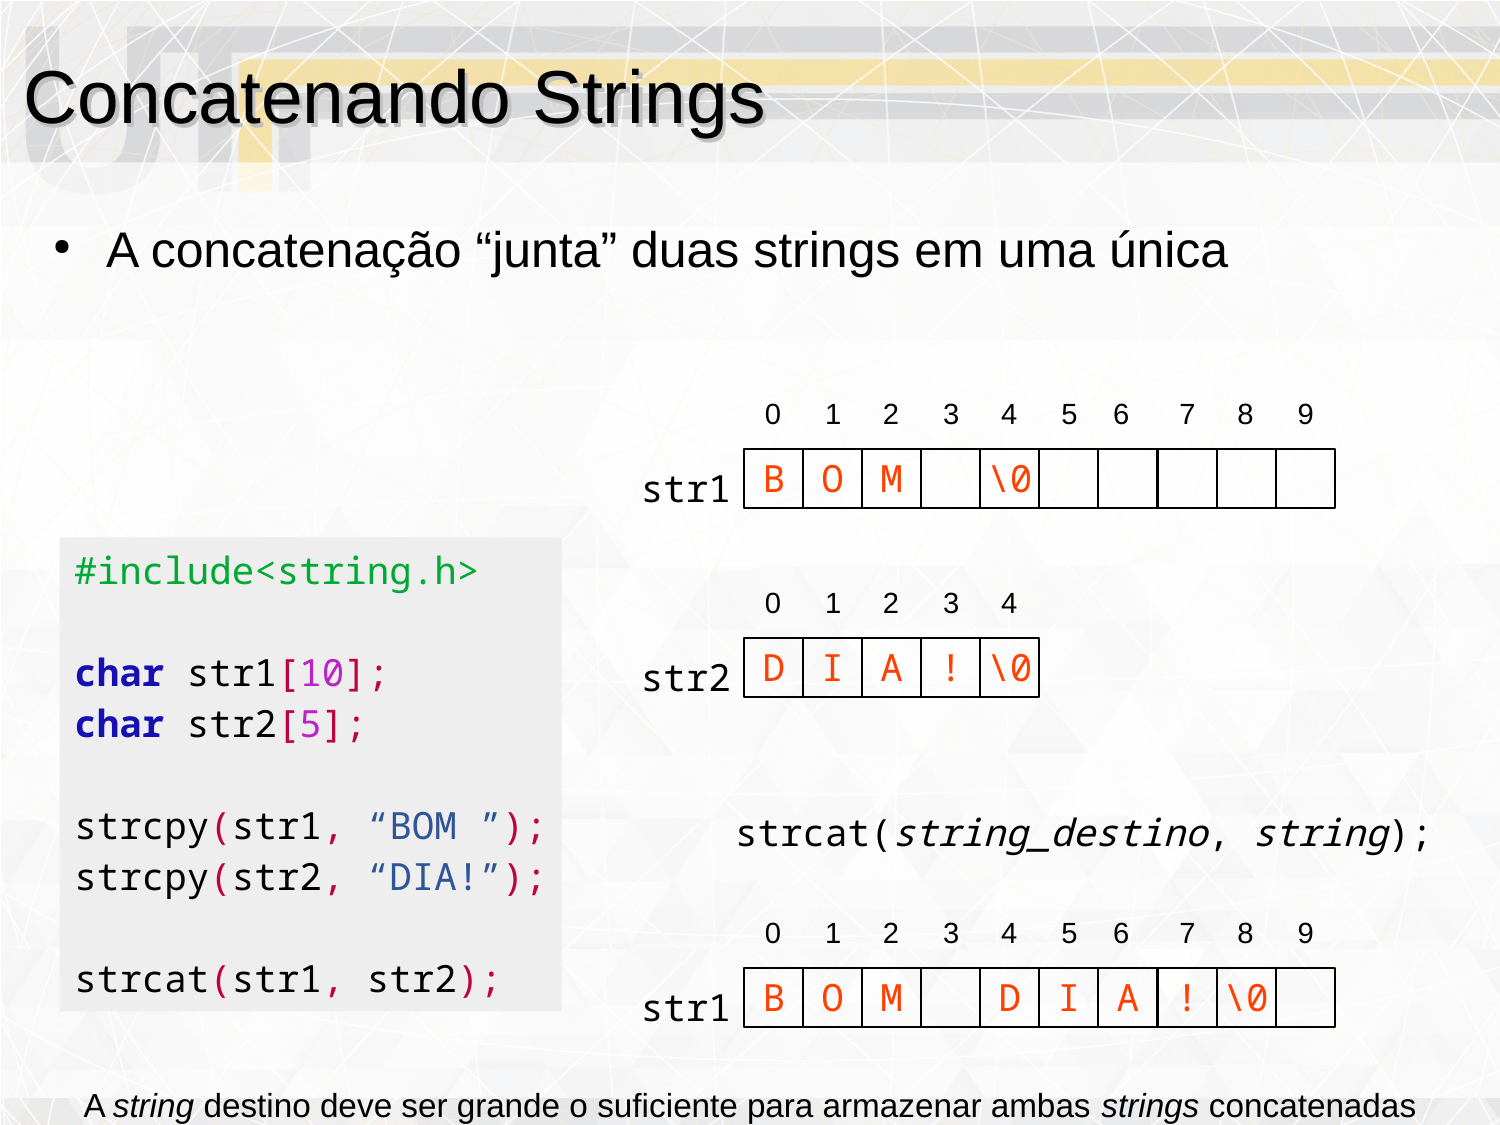

Concatenando Strings
# A concatenação “junta” duas strings em uma única
0
1
2
3
4
5
6
7
8
9
B
O
M
\0
str1
#include<string.h>
char str1[10];
char str2[5];
strcpy(str1, “BOM ”);
strcpy(str2, “DIA!”);
strcat(str1, str2);
0
1
2
3
4
D
I
A
!
\0
str2
strcat(string_destino, string);
0
1
2
3
4
5
6
7
8
9
B
O
M
D
I
A
!
\0
str1
A string destino deve ser grande o suficiente para armazenar ambas strings concatenadas